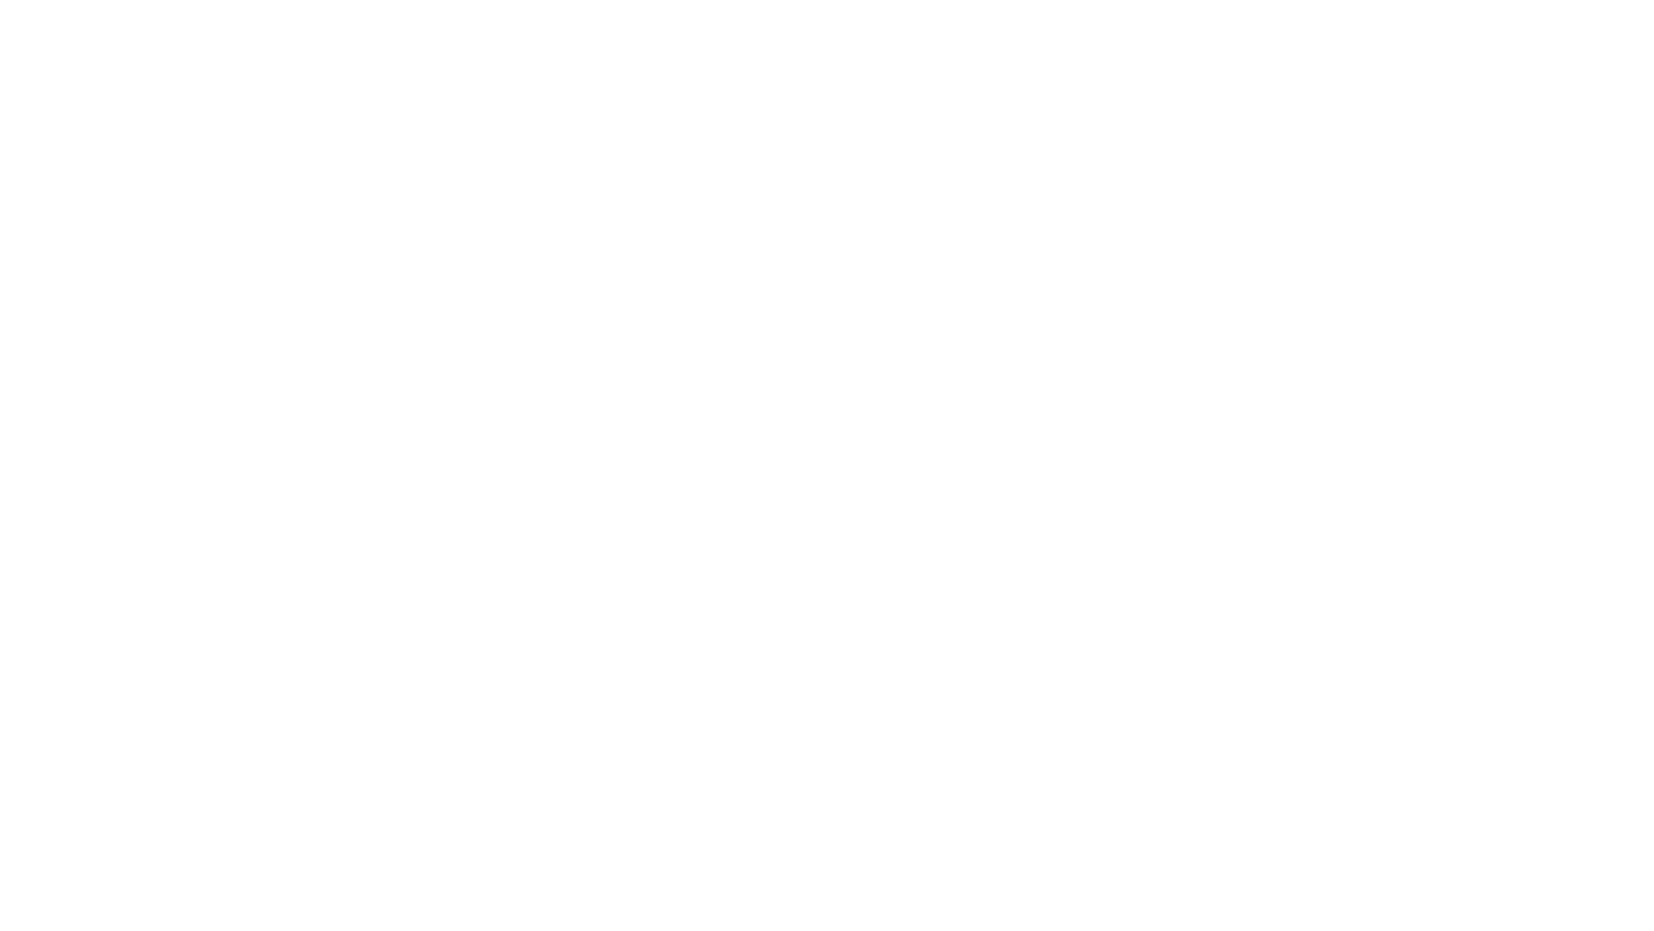

# Apresentação dos resultados
Agora introduzindo um objeto condutor de eletricidade a uma distância de 5cm, este objeto tem um raio de 6.5cm, assim temos o fluxo, Vfem, indutância mutua e corrente no objeto.